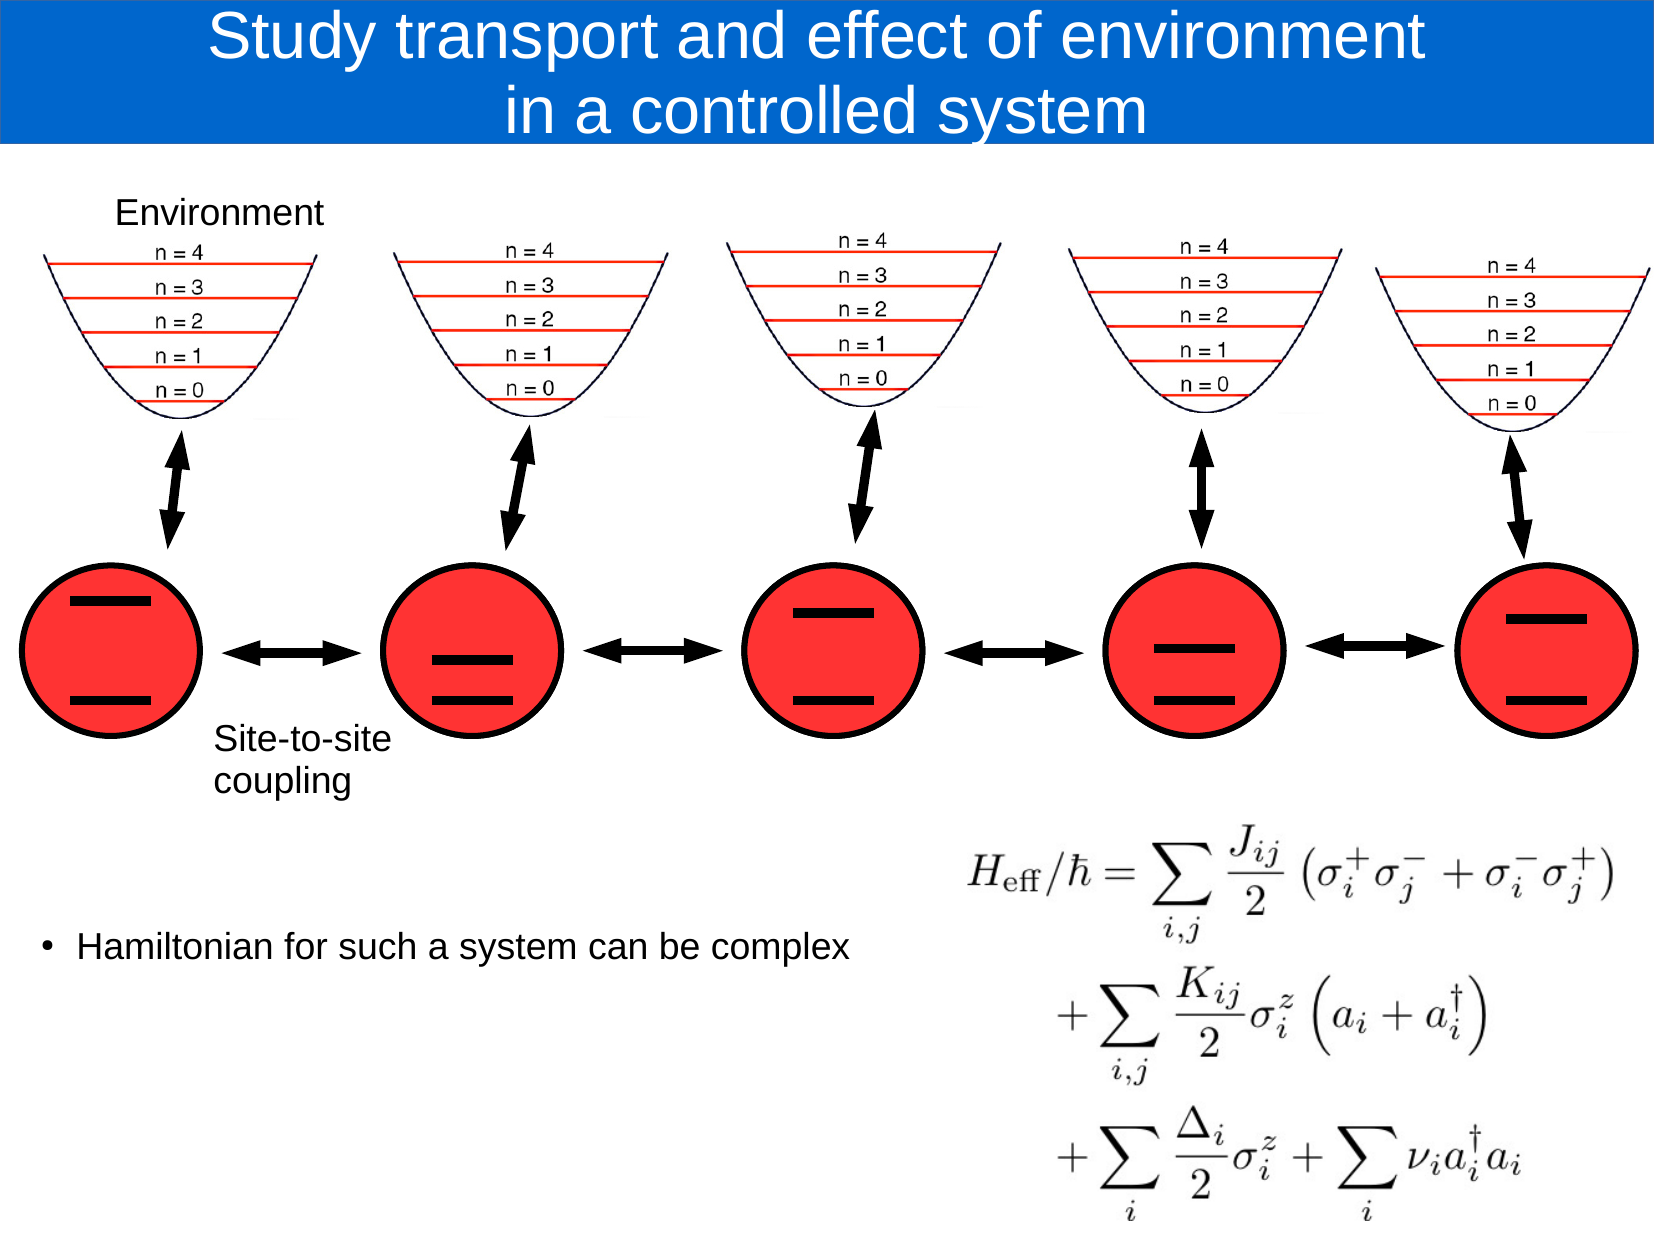

# Study transport and effect of environment in a controlled system
Environment
Site-to-site
coupling
Hamiltonian for such a system can be complex